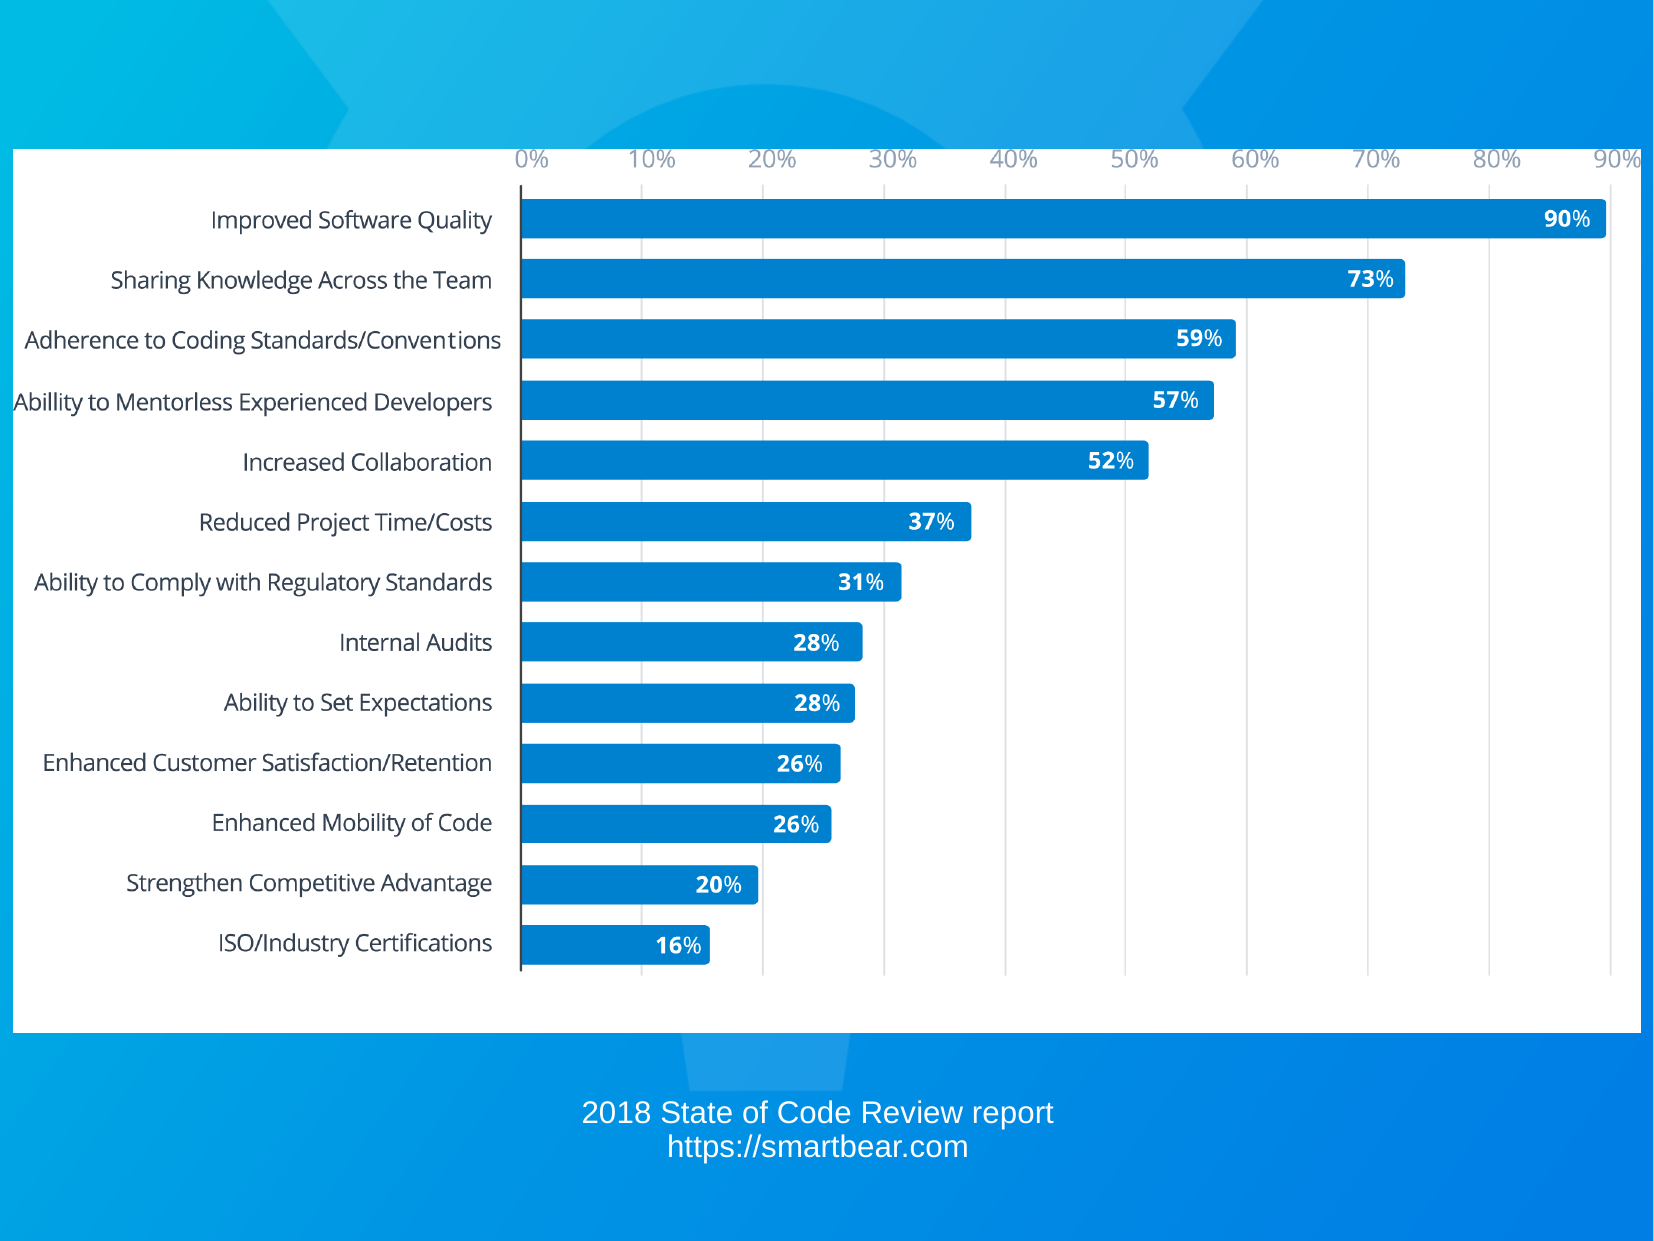

#
2018 State of Code Review report
https://smartbear.com